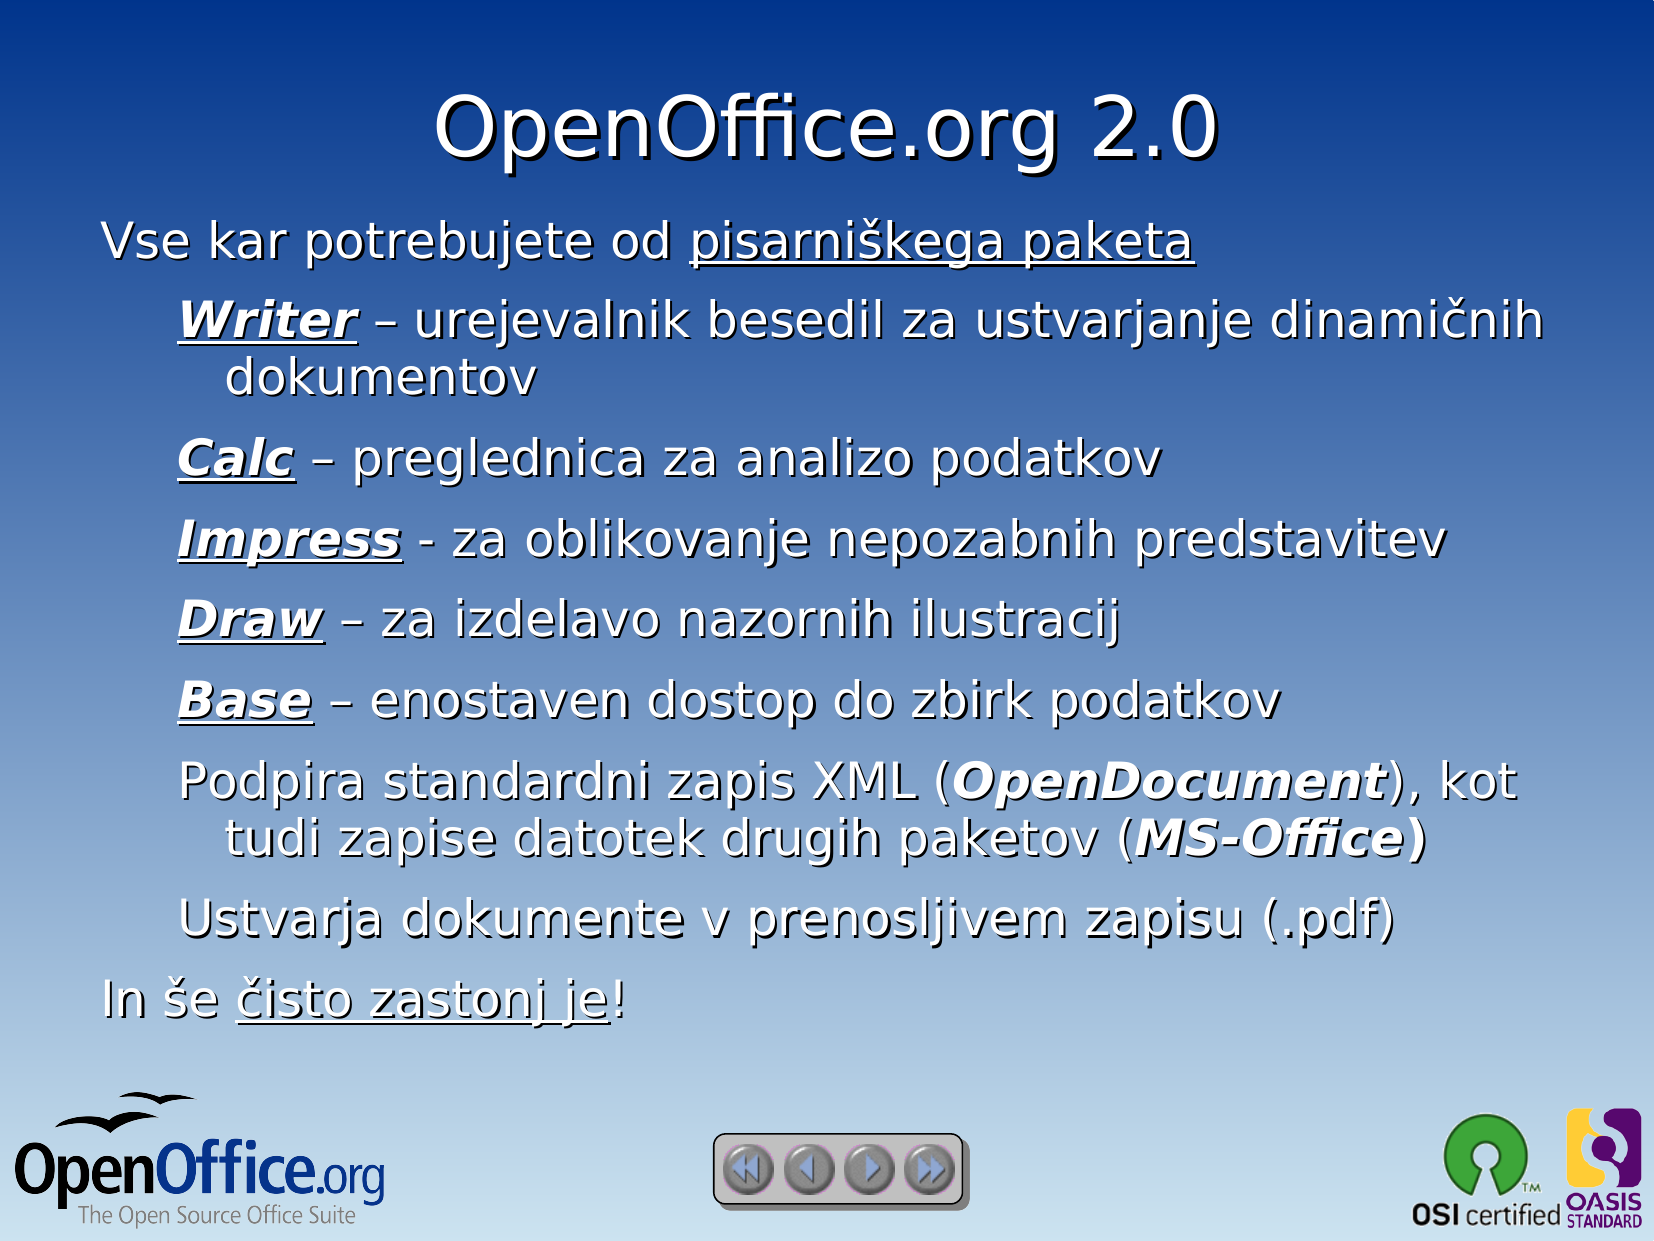

# OpenOffice.org 2.0
Vse kar potrebujete od pisarniškega paketa
Writer – urejevalnik besedil za ustvarjanje dinamičnih dokumentov
Calc – preglednica za analizo podatkov
Impress - za oblikovanje nepozabnih predstavitev
Draw – za izdelavo nazornih ilustracij
Base – enostaven dostop do zbirk podatkov
Podpira standardni zapis XML (OpenDocument), kot tudi zapise datotek drugih paketov (MS-Office)
Ustvarja dokumente v prenosljivem zapisu (.pdf)
In še čisto zastonj je!